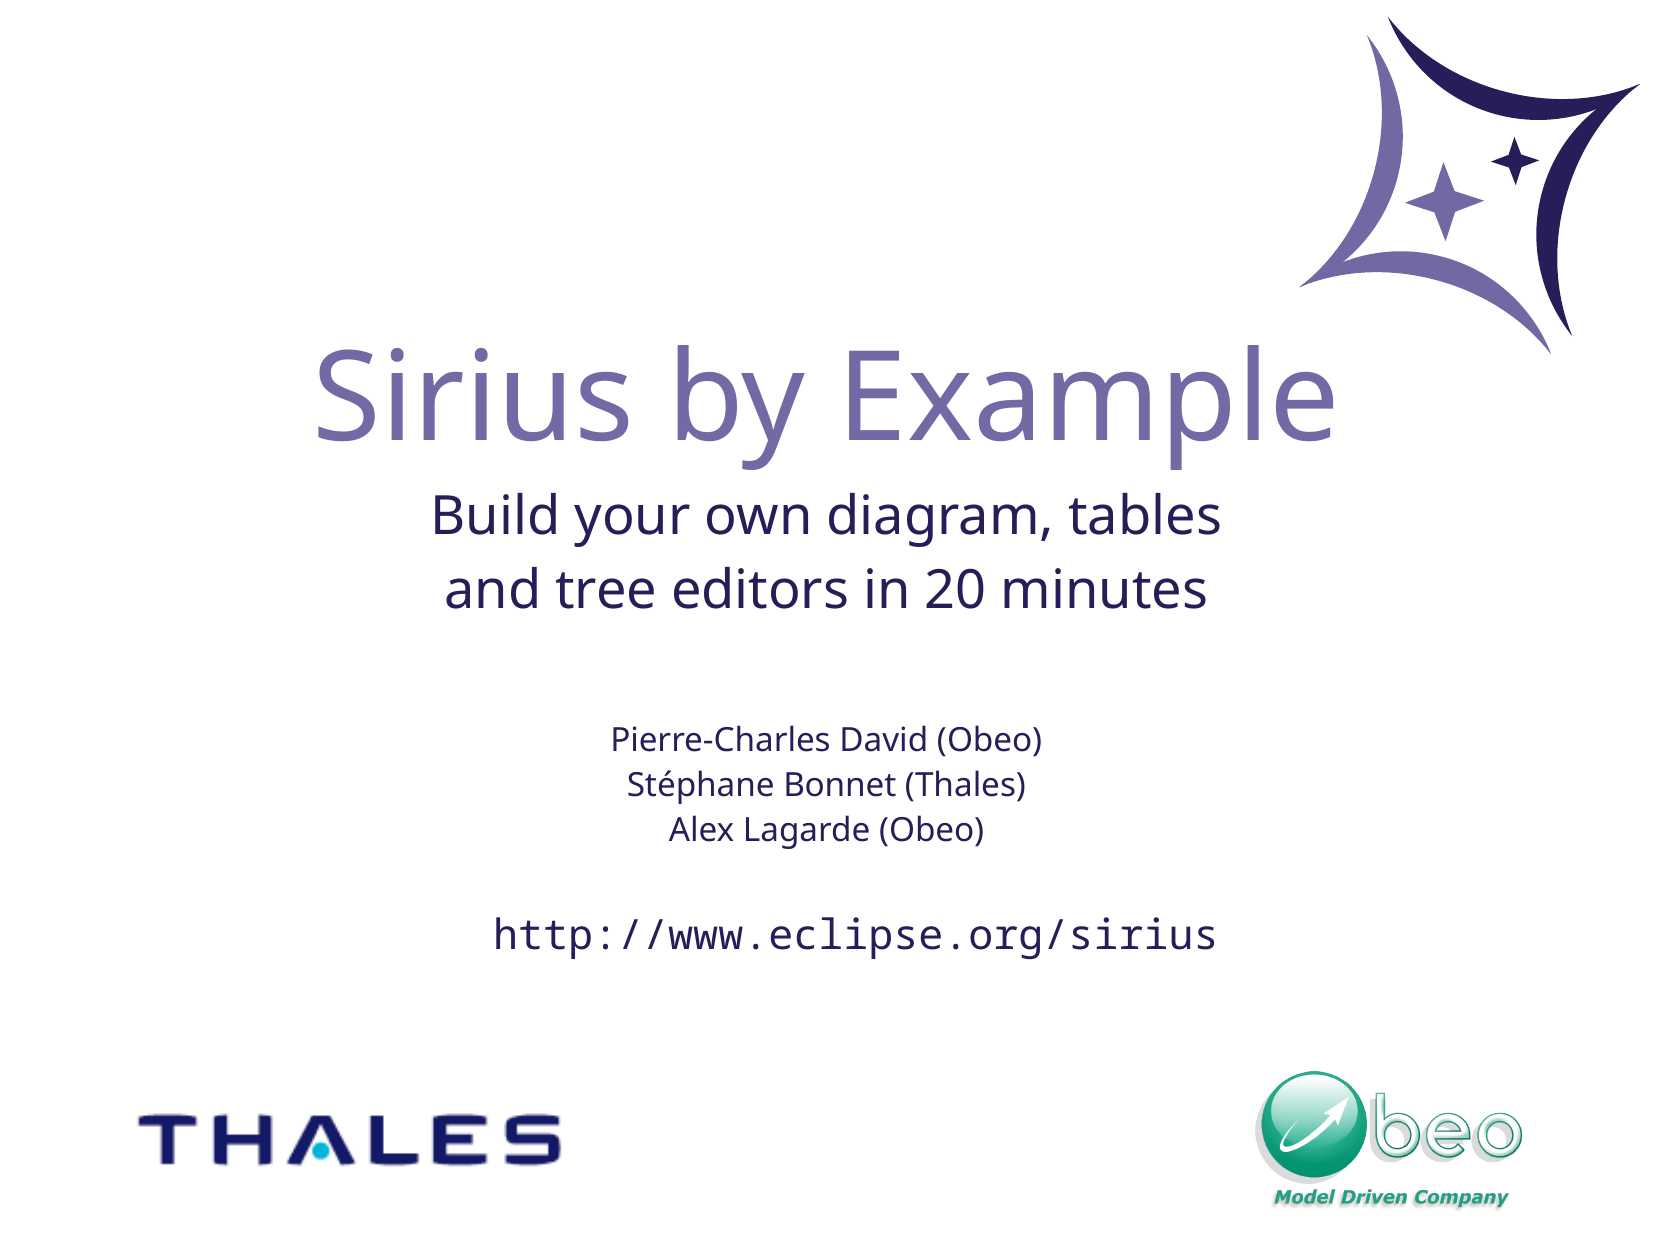

# Sirius by Example
Build your own diagram, tables
and tree editors in 20 minutes
Pierre-Charles David (Obeo)
Stéphane Bonnet (Thales)
Alex Lagarde (Obeo)
http://www.eclipse.org/sirius